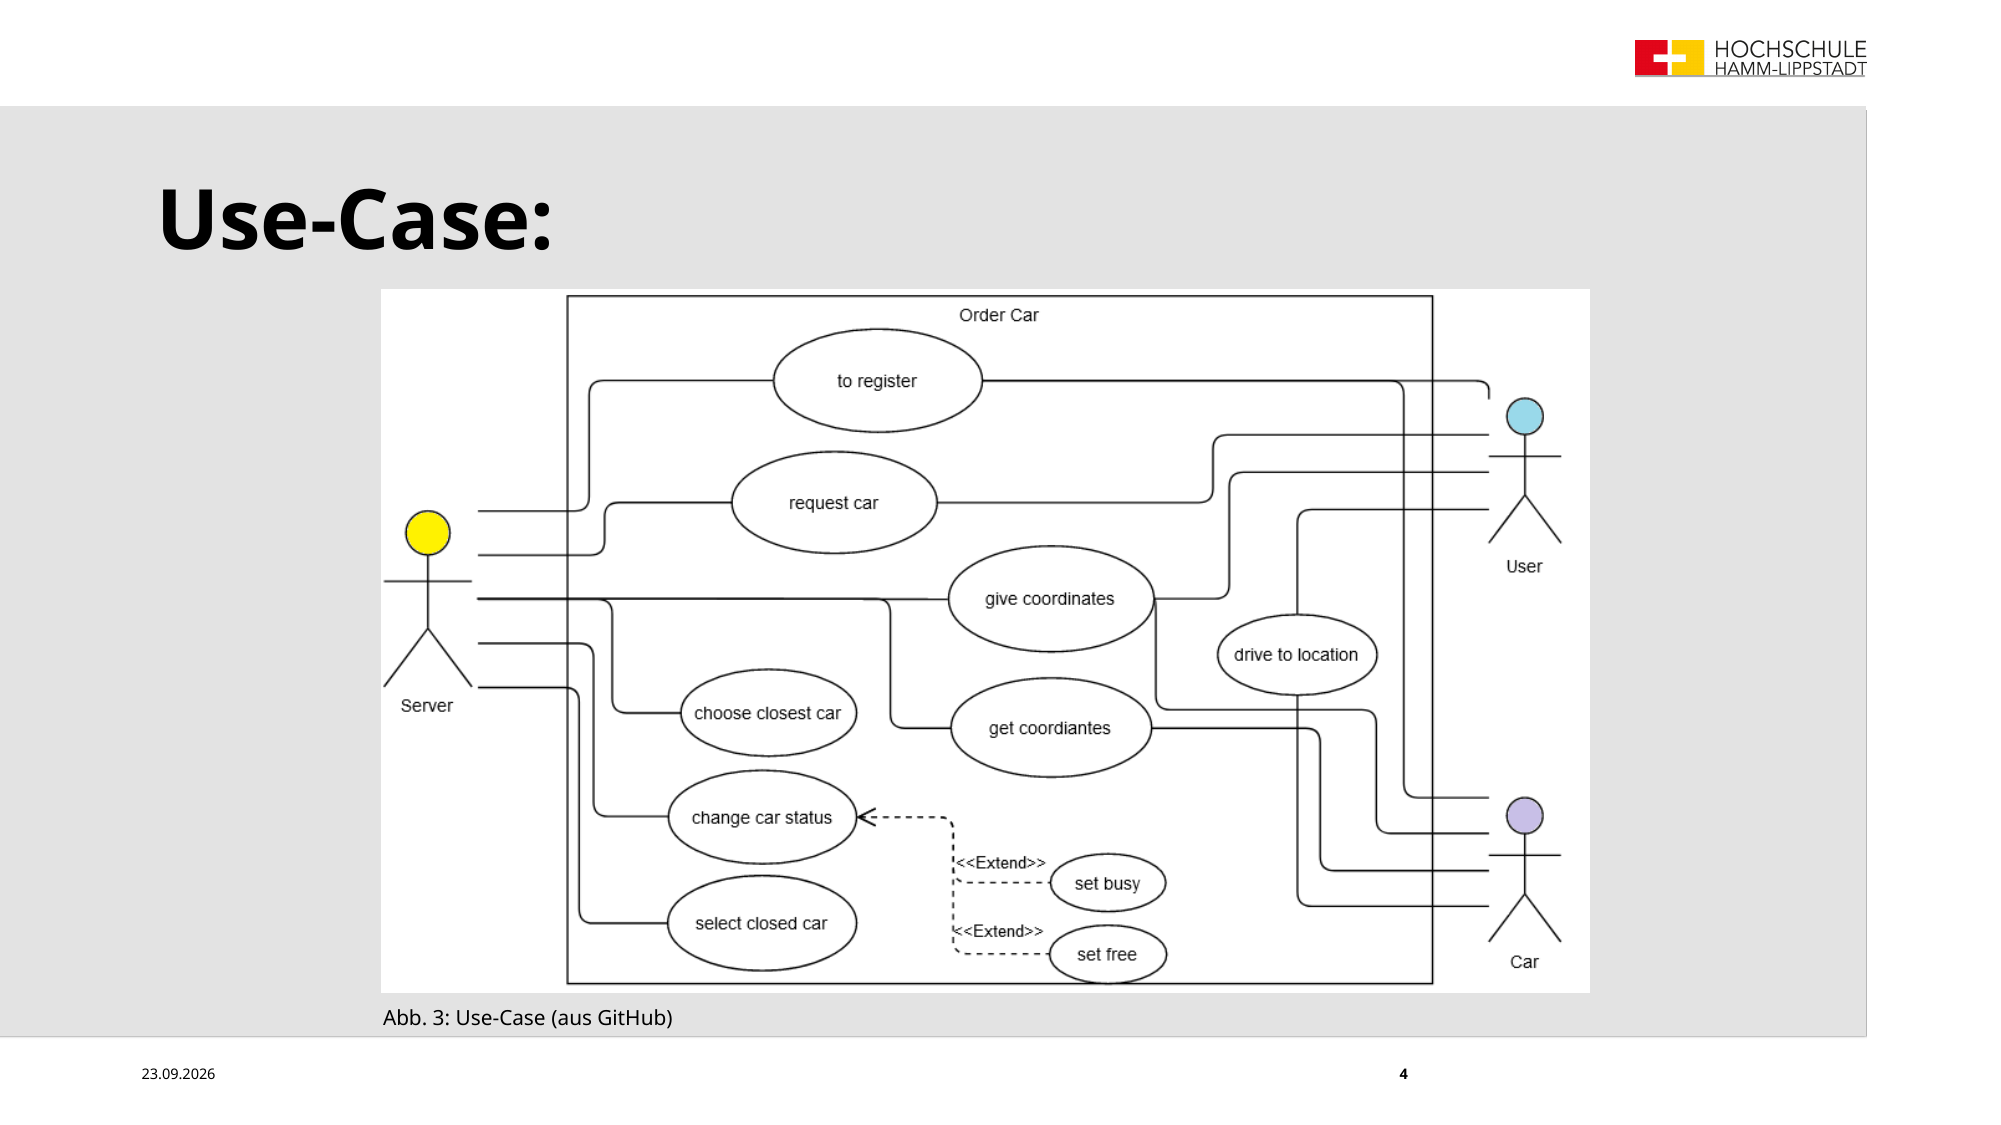

# Use-Case:
Abb. 3: Use-Case (aus GitHub)
4